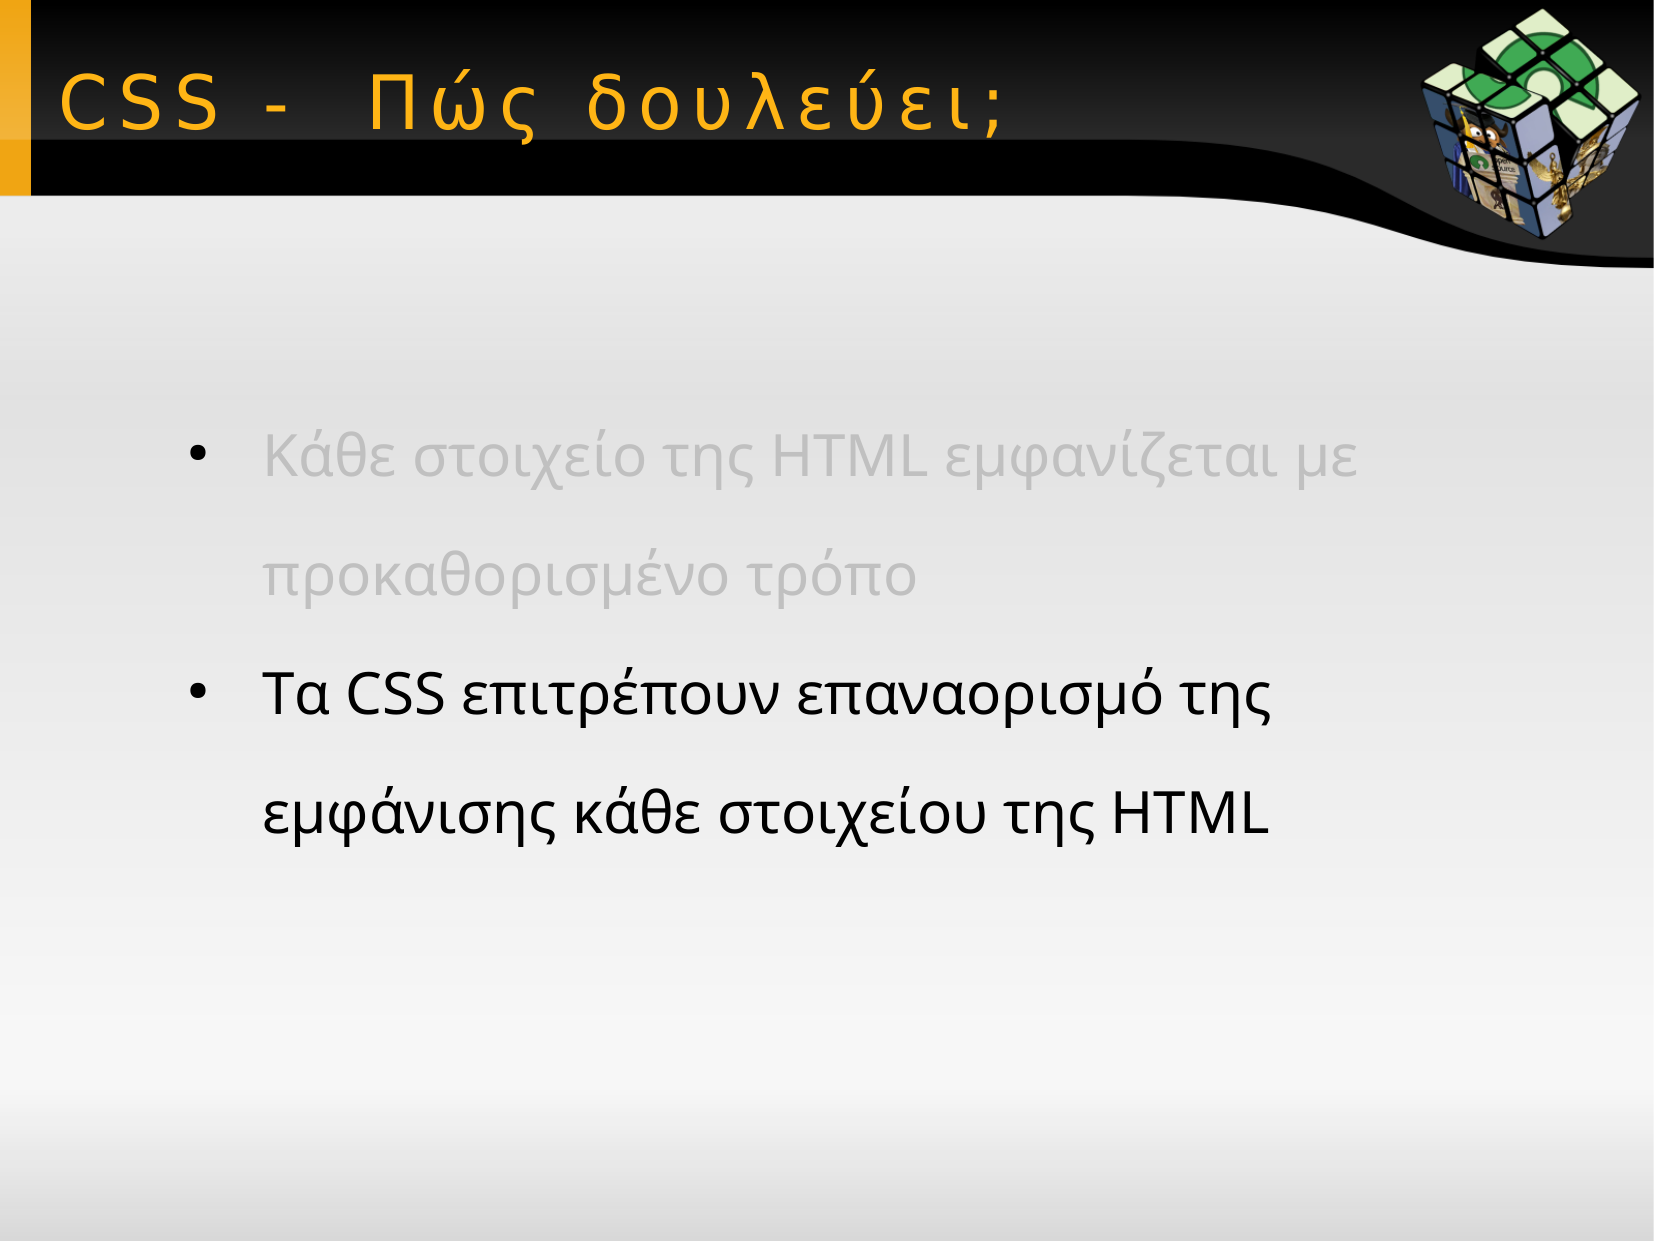

# CSS - Πώς δουλεύει;
Κάθε στοιχείο της HTML εμφανίζεται με προκαθορισμένο τρόπο
Τα CSS επιτρέπουν επαναορισμό της εμφάνισης κάθε στοιχείου της HTML